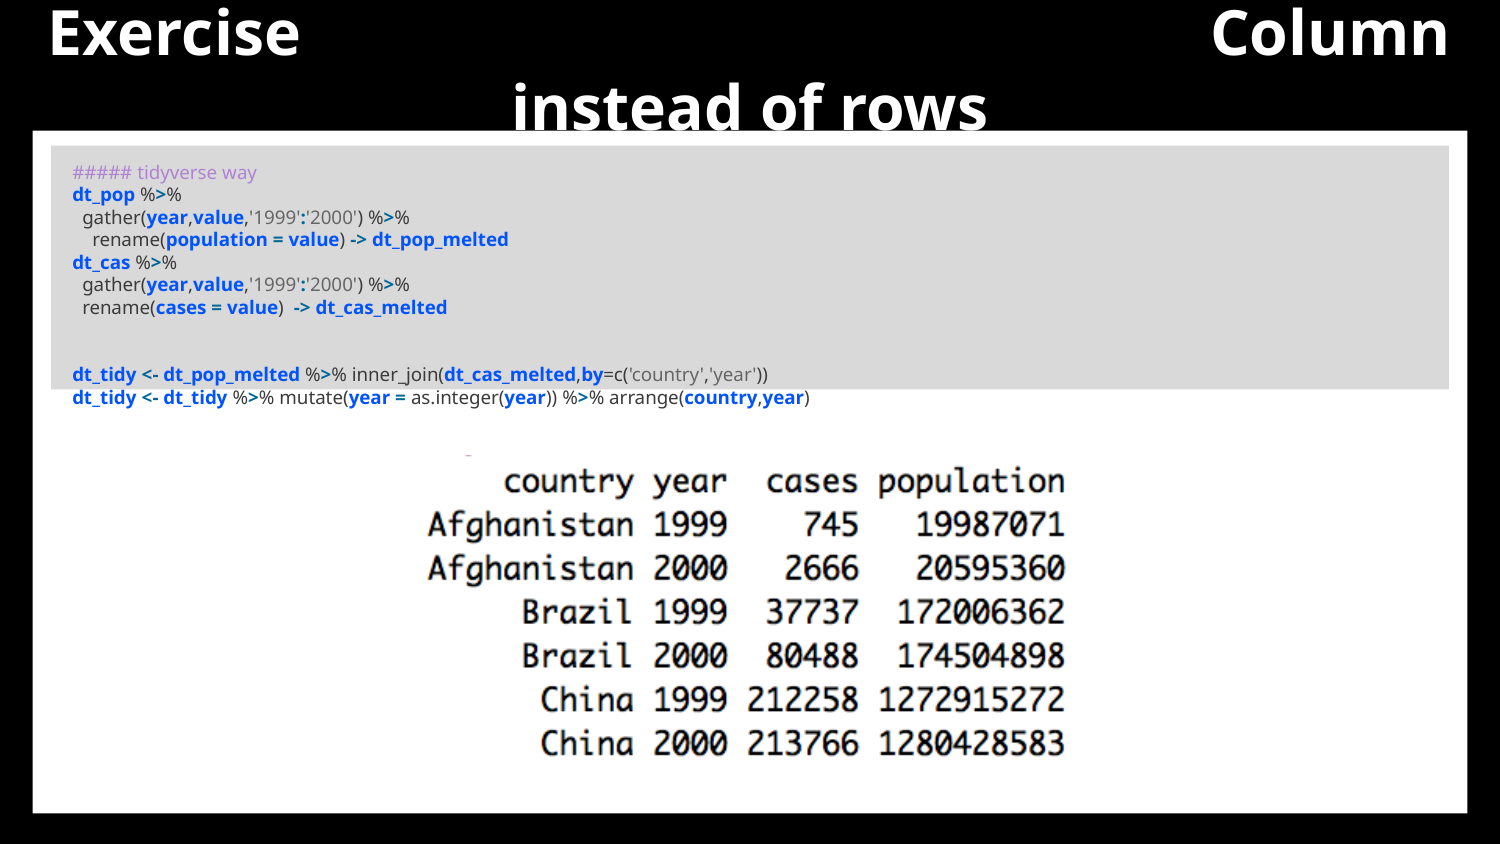

Exercise Column instead of rows
##### tidyverse way dt_pop %>% gather(year,value,'1999':'2000') %>% rename(population = value) -> dt_pop_melted dt_cas %>% gather(year,value,'1999':'2000') %>% rename(cases = value) -> dt_cas_melted dt_tidy <- dt_pop_melted %>% inner_join(dt_cas_melted,by=c('country','year')) dt_tidy <- dt_tidy %>% mutate(year = as.integer(year)) %>% arrange(country,year)